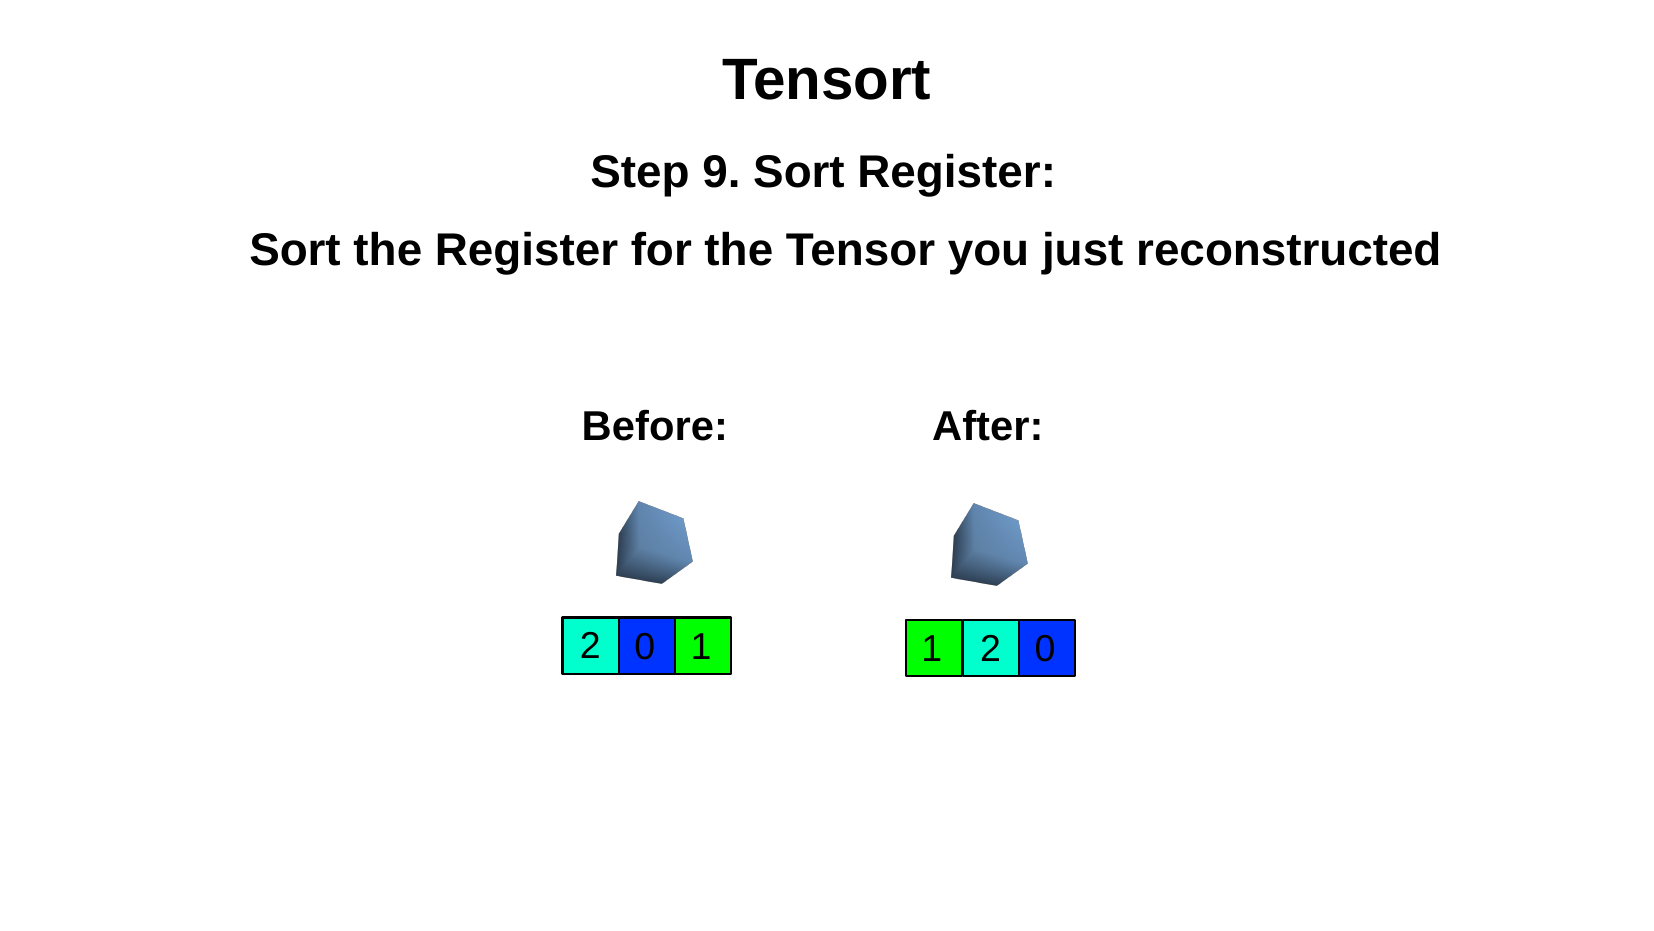

# Tensort
Step 9. Sort Register:
Sort the Register for the Tensor you just reconstructed
Before:
After:
2
0
1
2
1
0